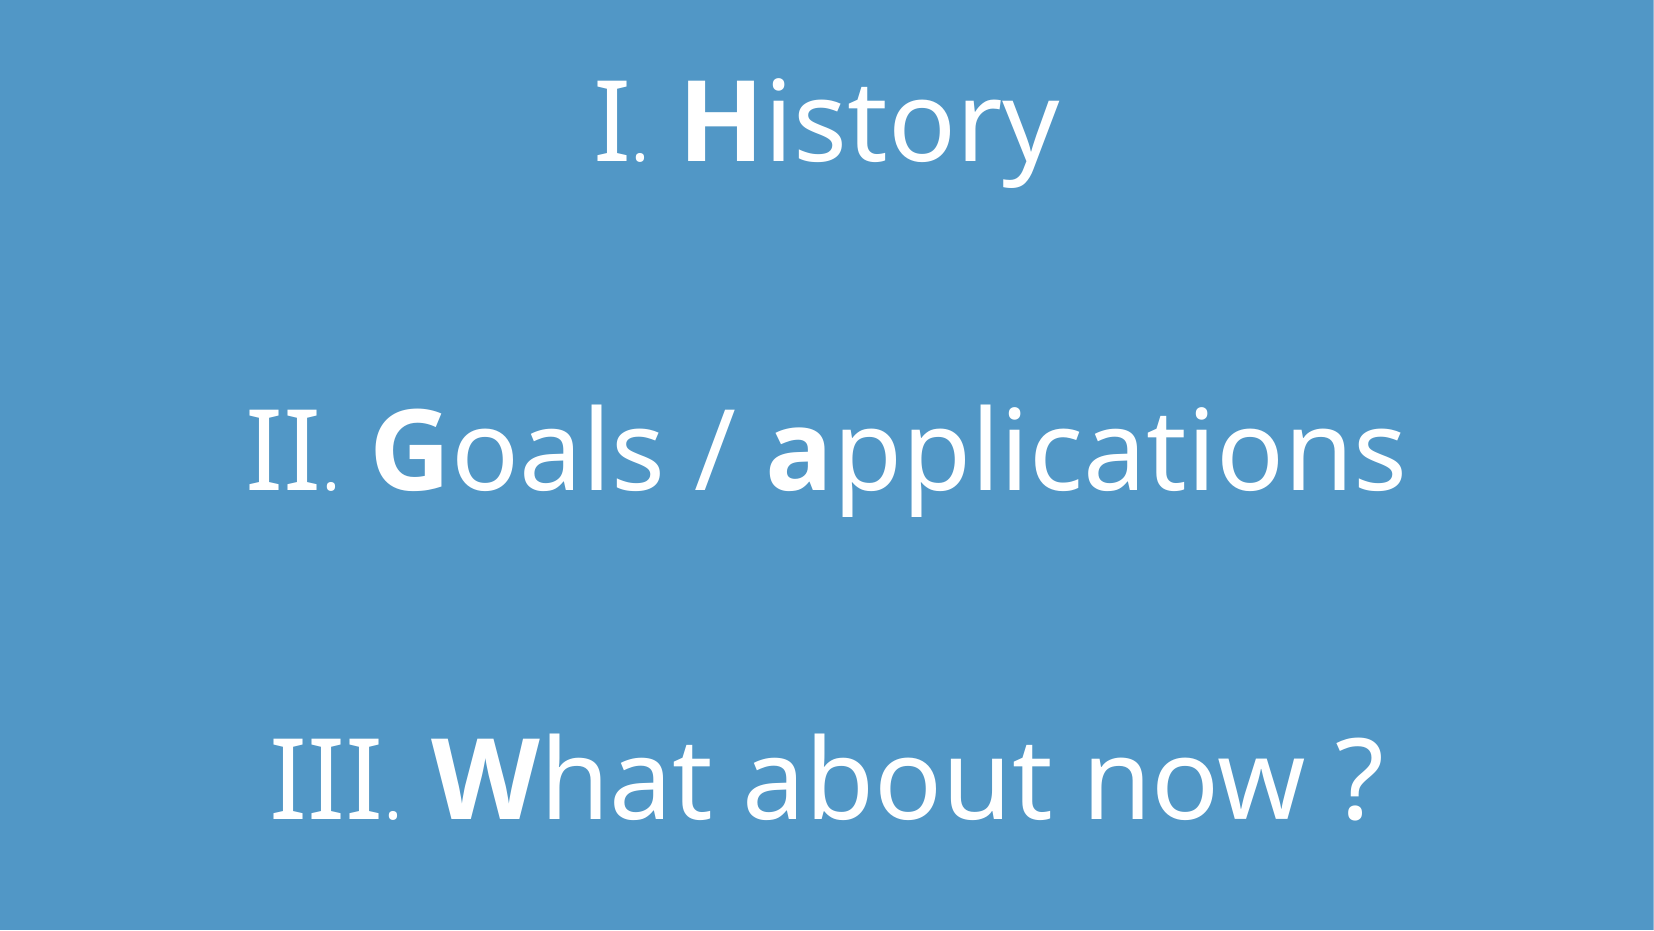

I. History
II. Goals / applications
III. What about now ?